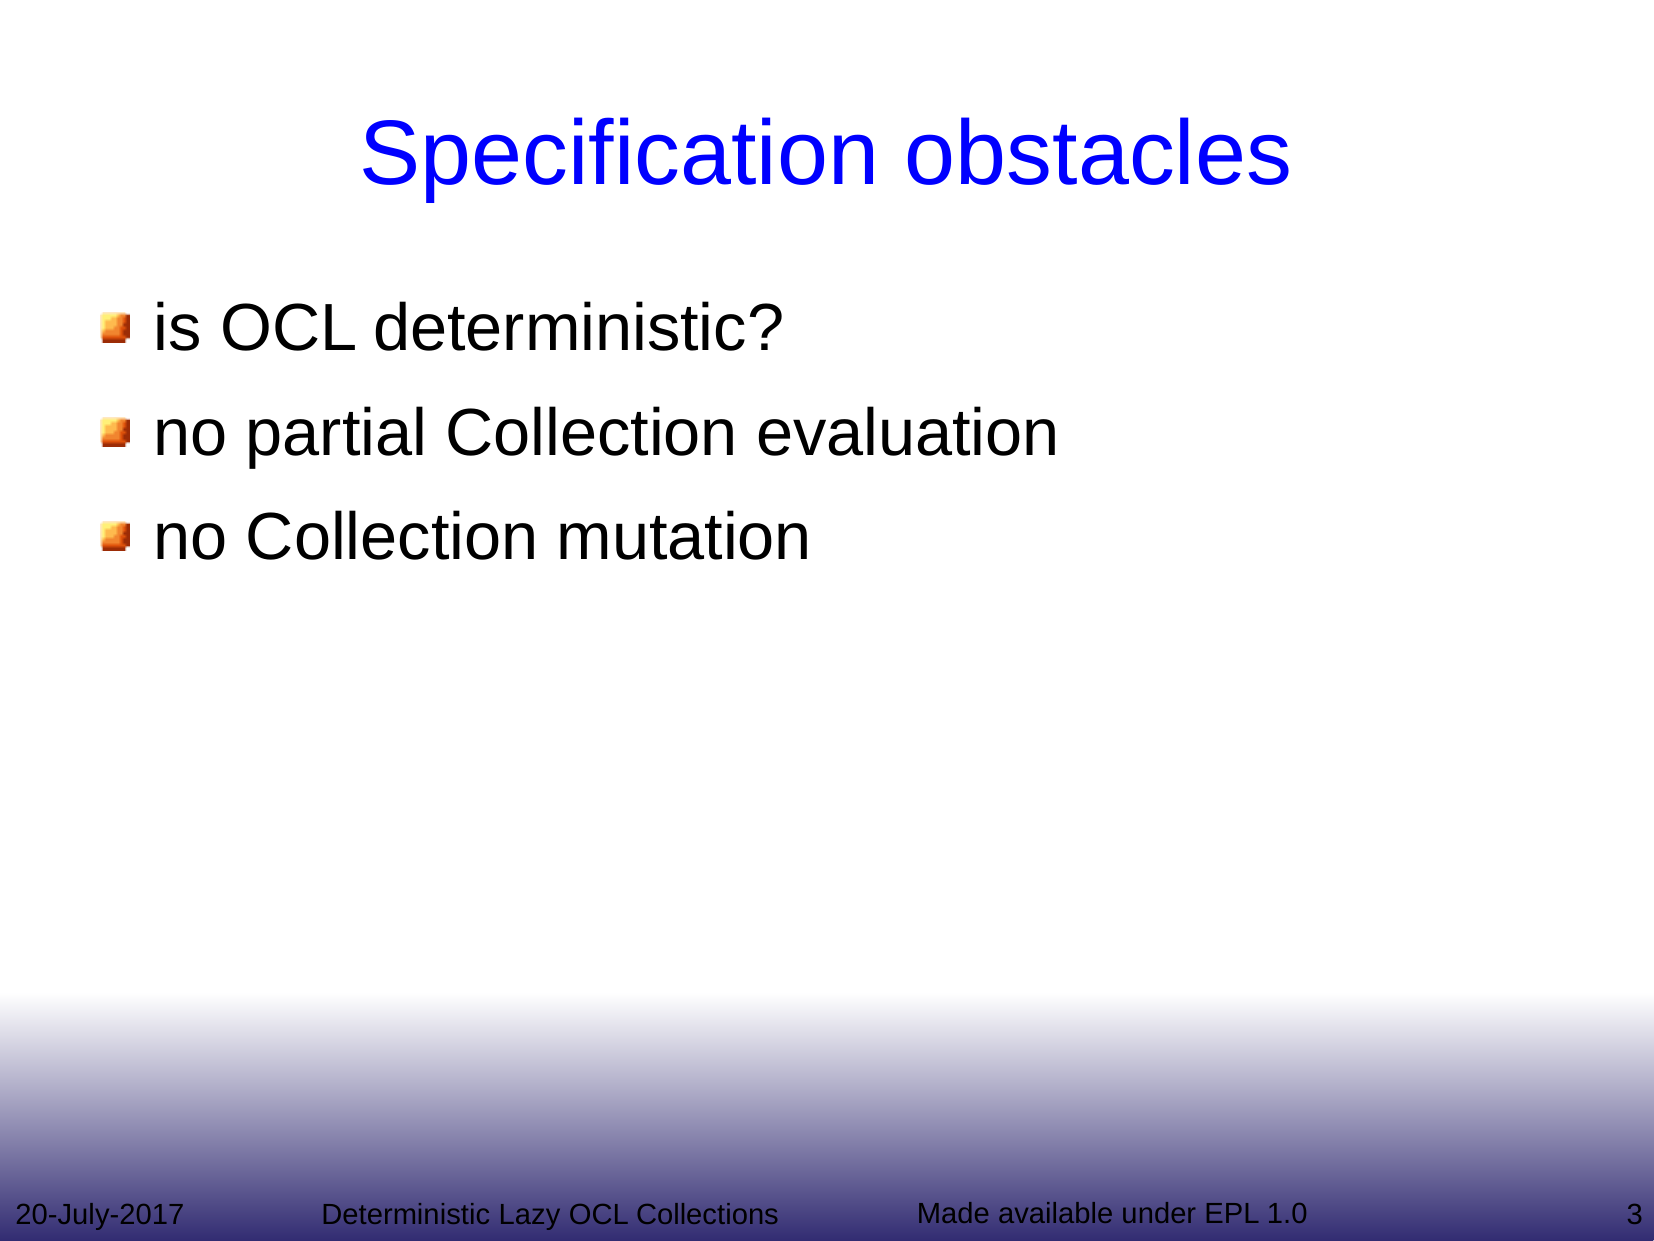

# Specification obstacles
is OCL deterministic?
no partial Collection evaluation
no Collection mutation
20-July-2017
Deterministic Lazy OCL Collections
3